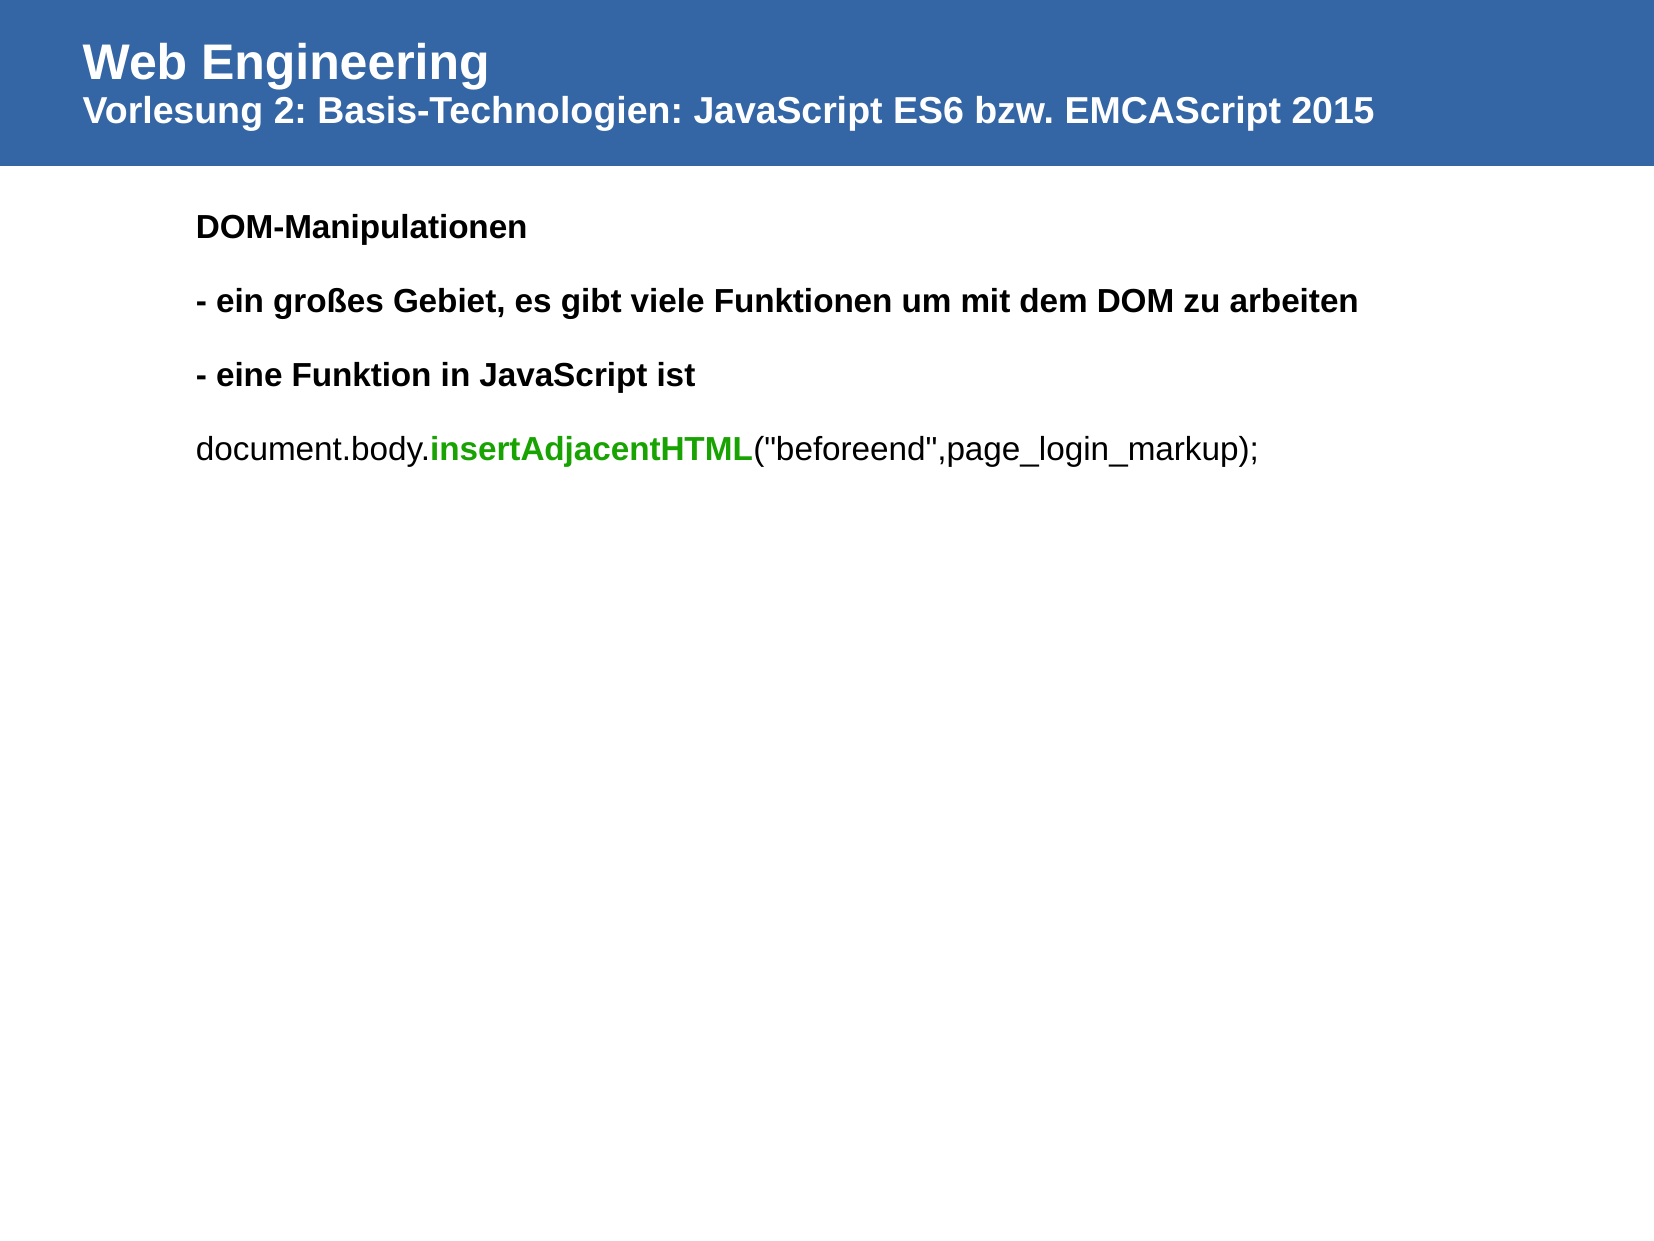

# Web Engineering Vorlesung 2: Basis-Technologien: JavaScript ES6 bzw. EMCAScript 2015
DOM-Manipulationen
- ein großes Gebiet, es gibt viele Funktionen um mit dem DOM zu arbeiten
- eine Funktion in JavaScript ist
document.body.insertAdjacentHTML("beforeend",page_login_markup);